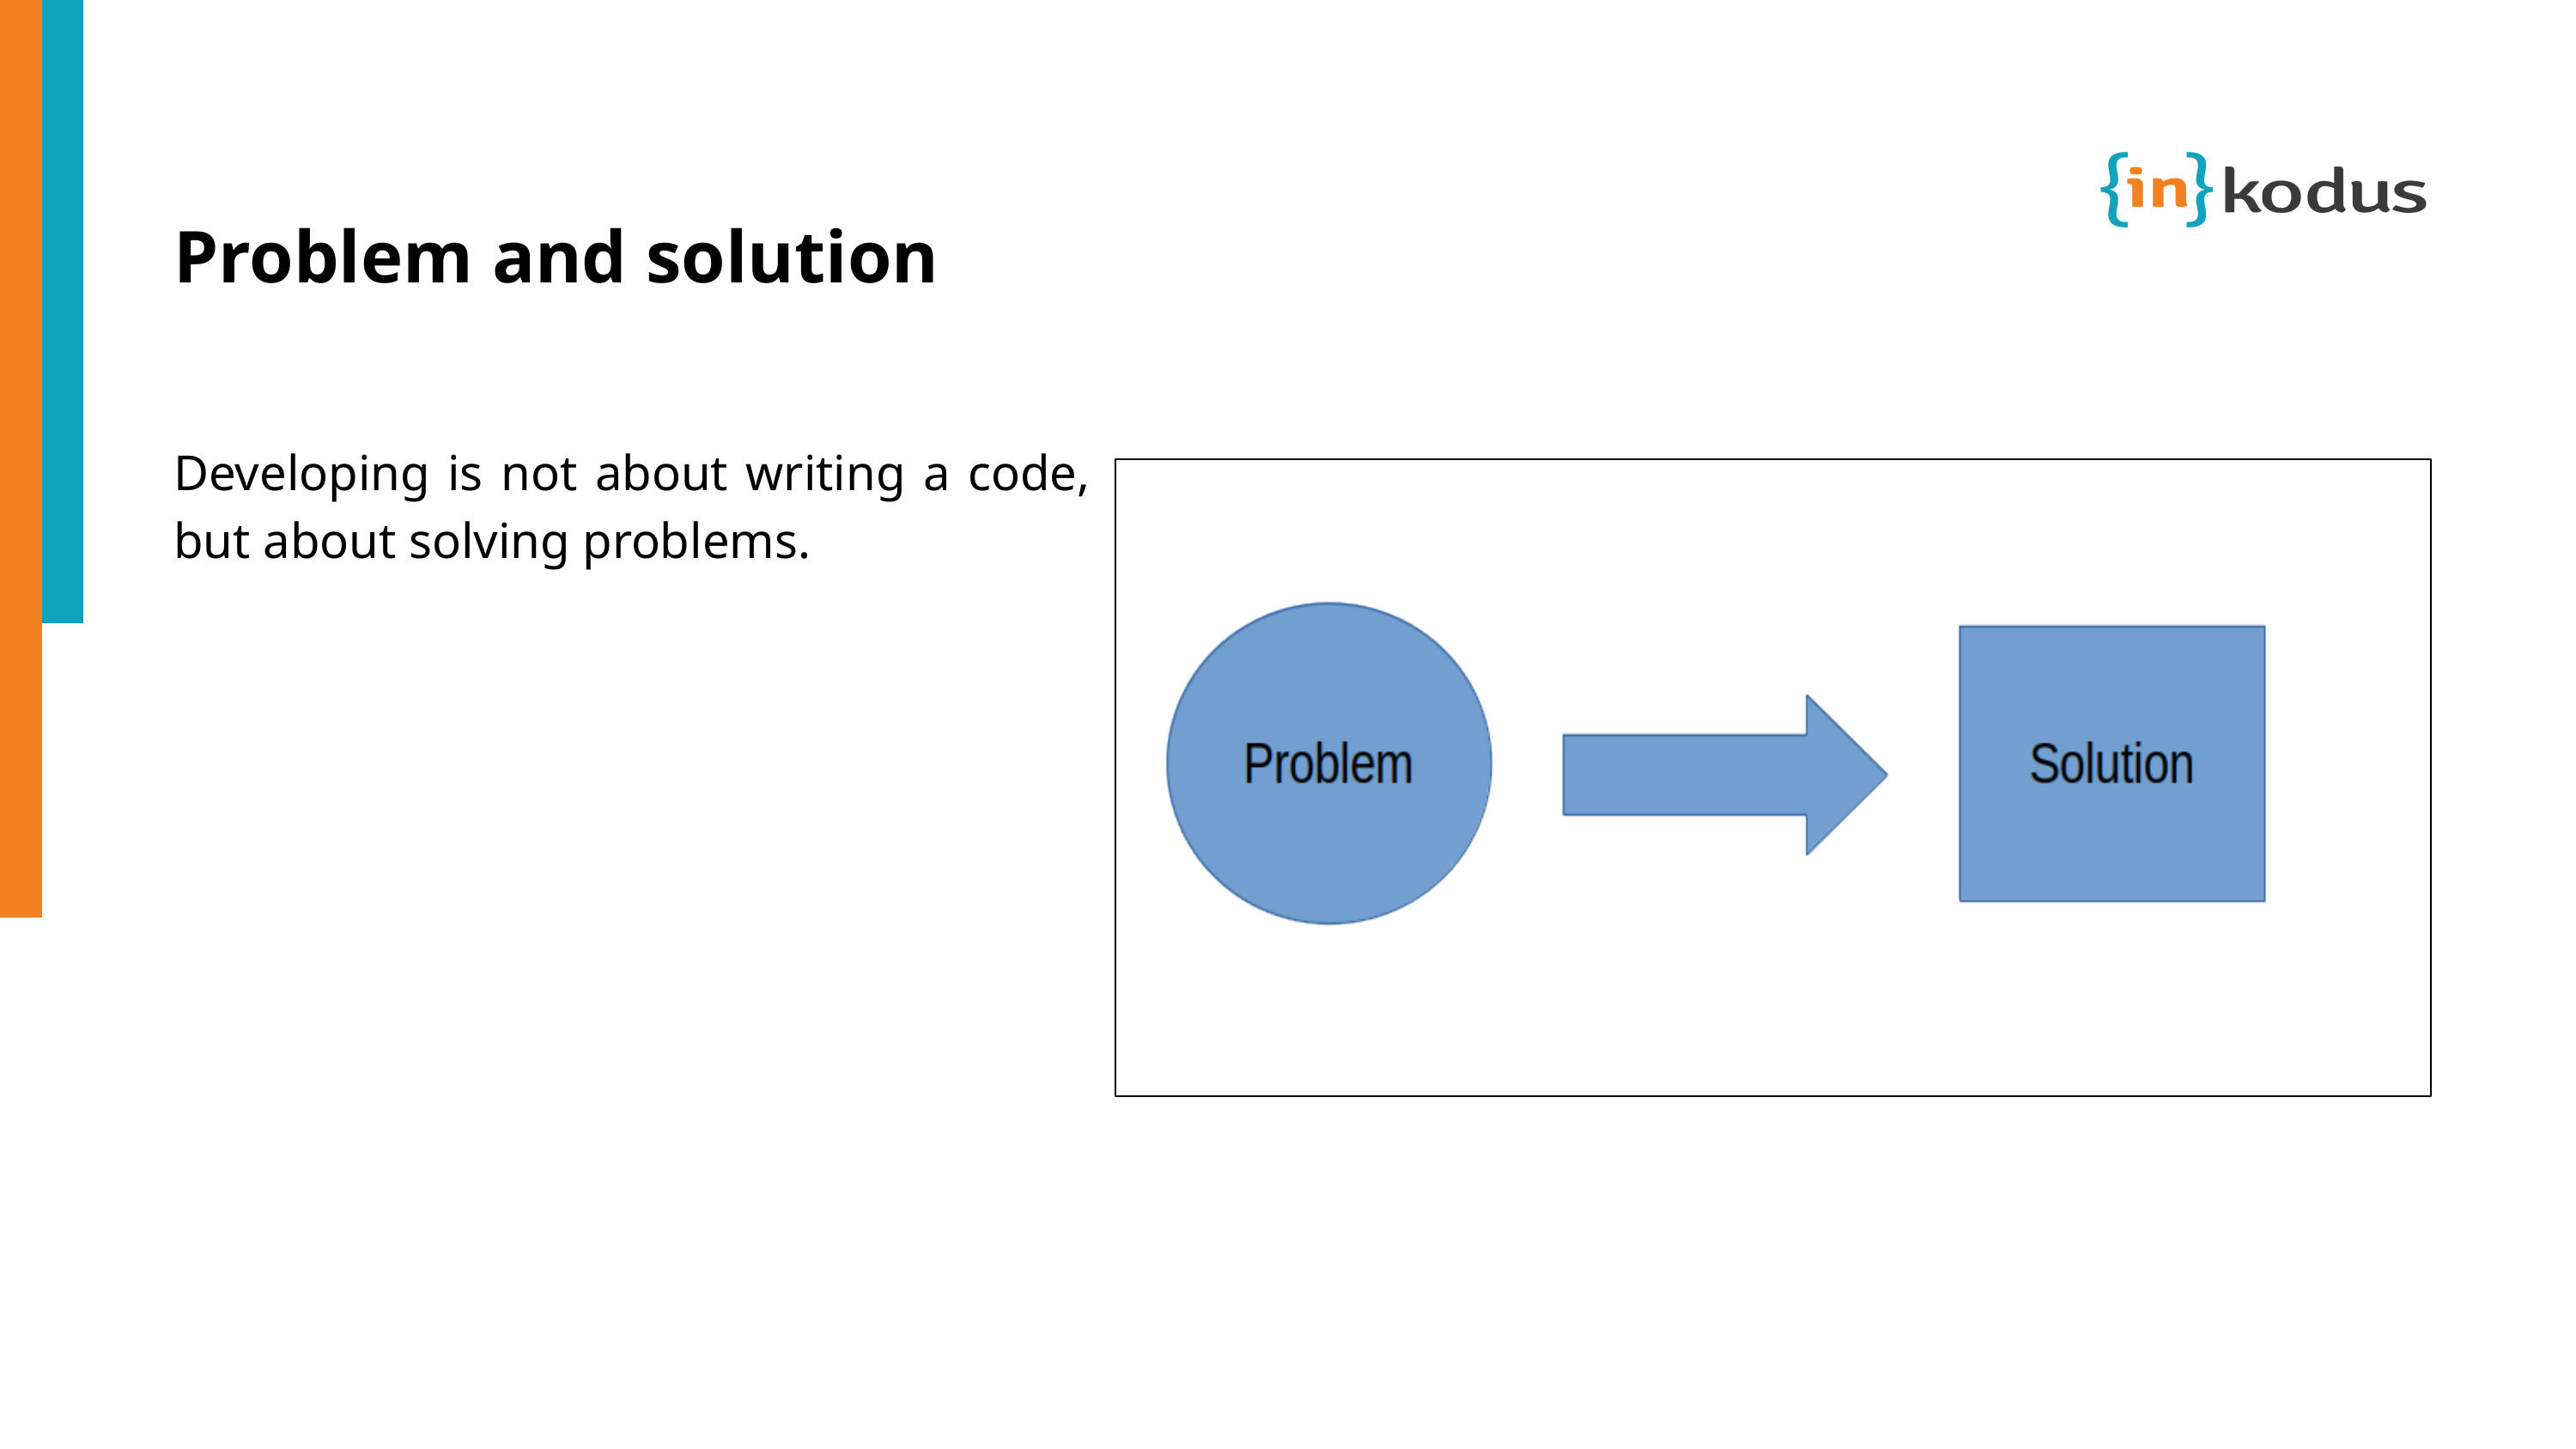

Problem and solution
Developing is not about writing a code, but about solving problems.